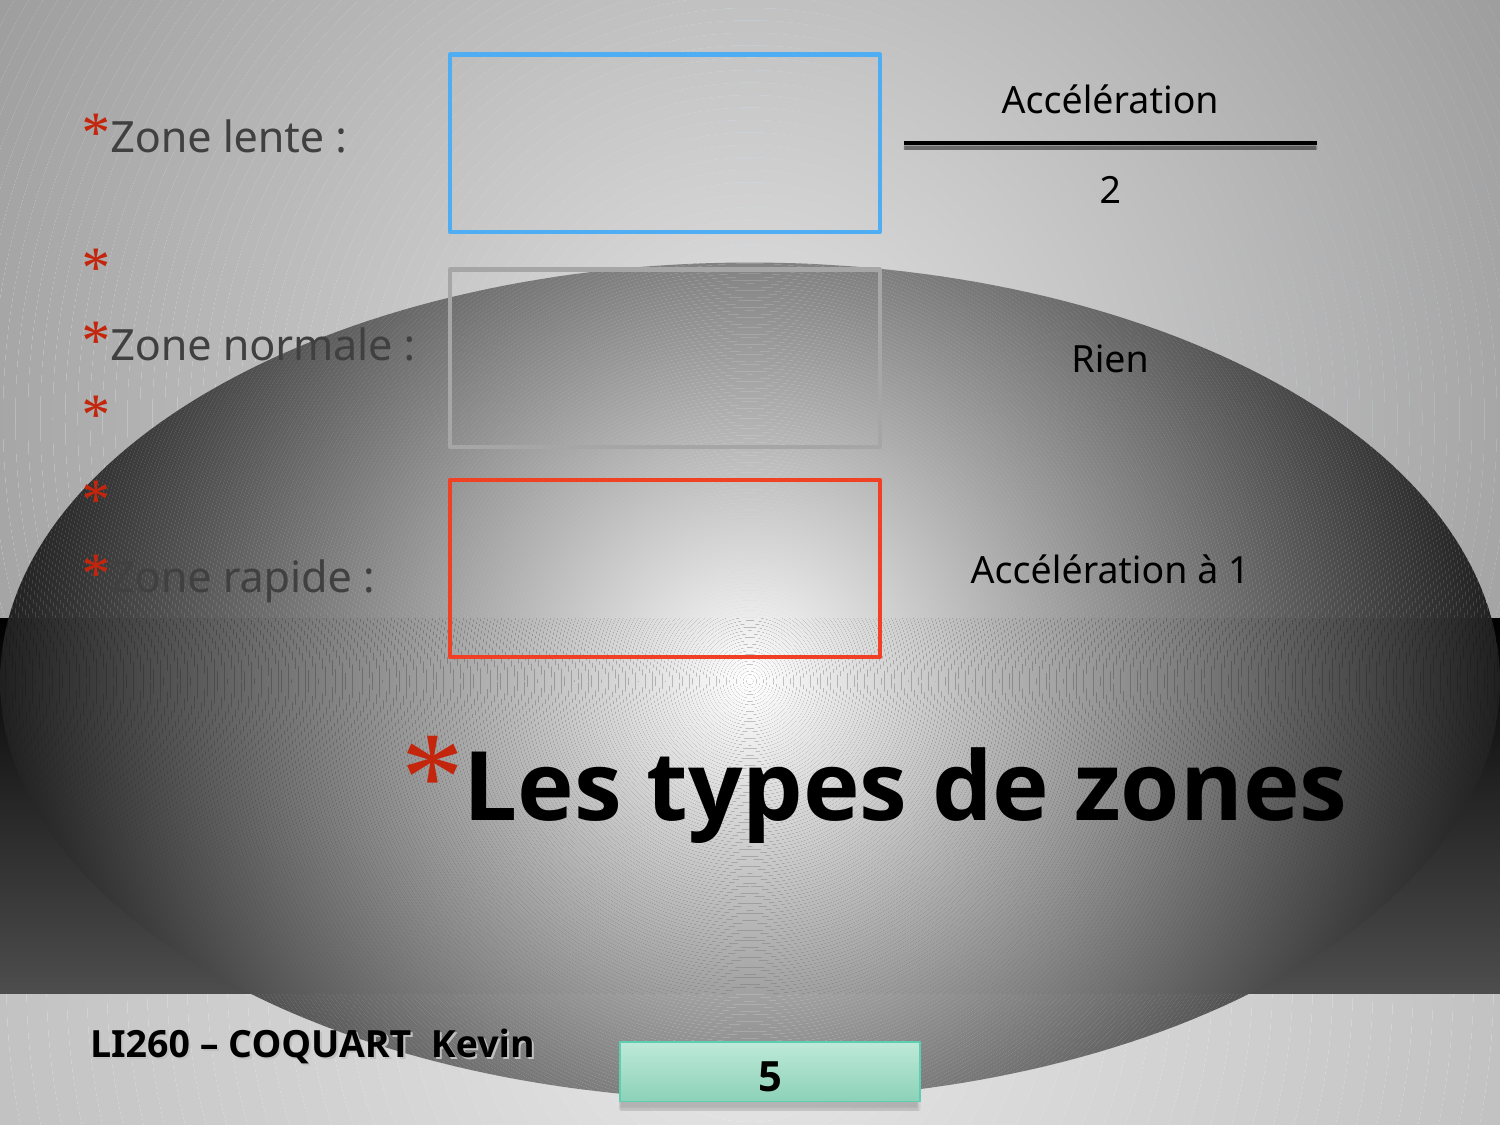

Accélération
2
Zone lente :
Zone normale :
Zone rapide :
Rien
Accélération à 1
# Les types de zones
LI260 – COQUART Kevin